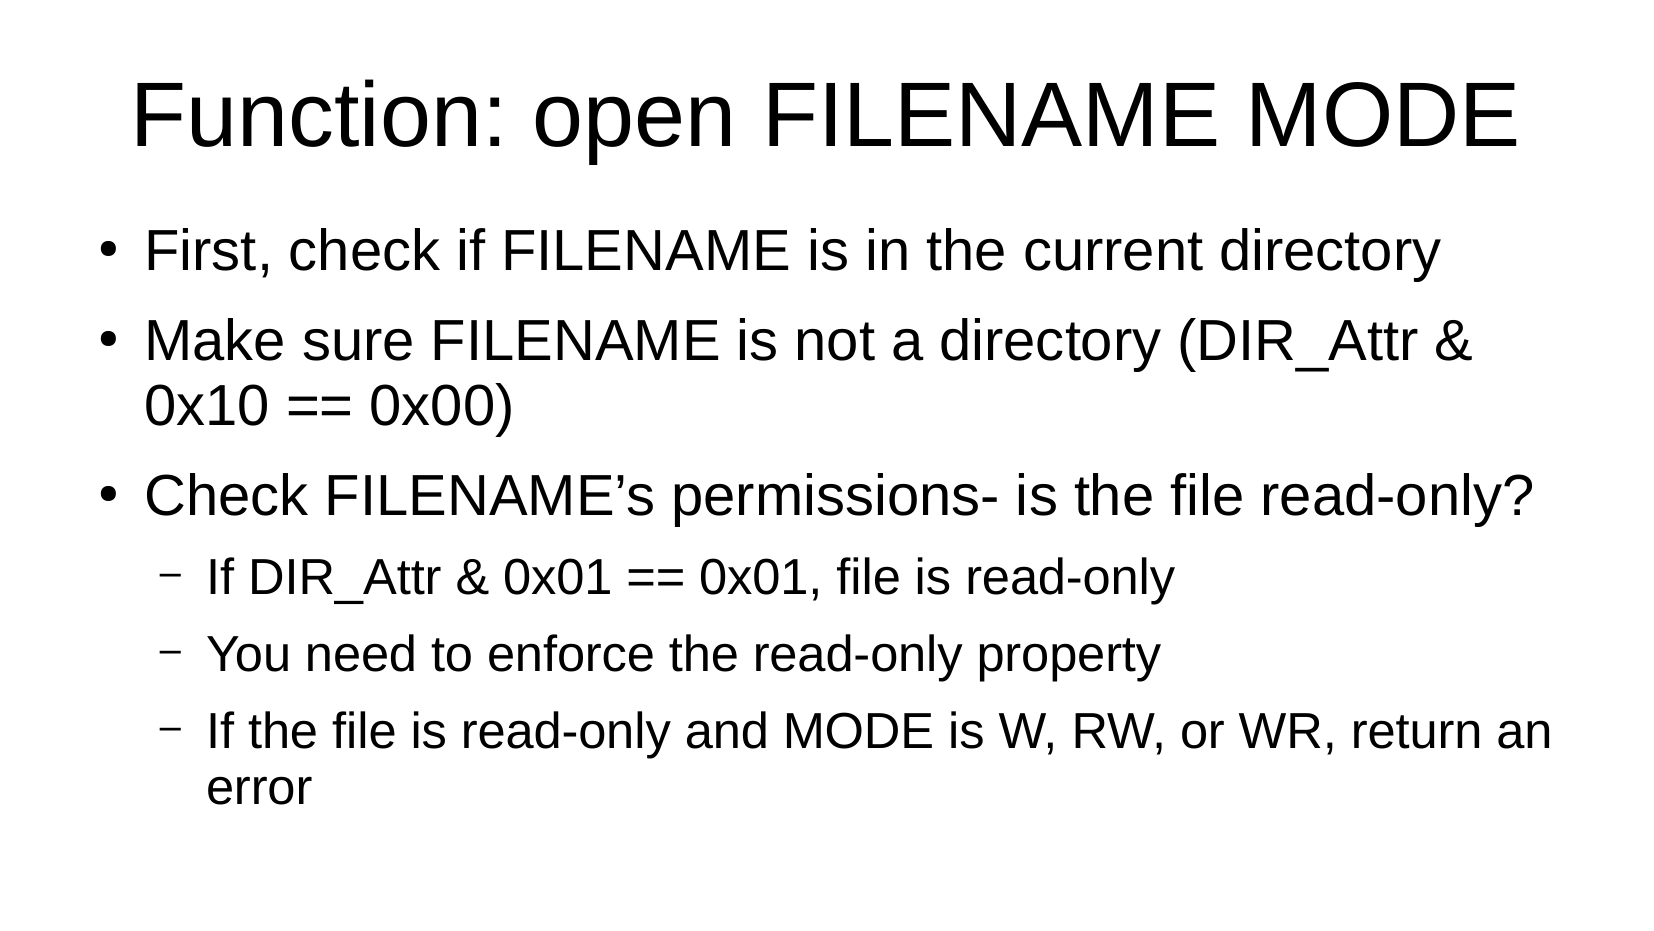

# Function: open FILENAME MODE
First, check if FILENAME is in the current directory
Make sure FILENAME is not a directory (DIR_Attr & 0x10 == 0x00)
Check FILENAME’s permissions- is the file read-only?
If DIR_Attr & 0x01 == 0x01, file is read-only
You need to enforce the read-only property
If the file is read-only and MODE is W, RW, or WR, return an error